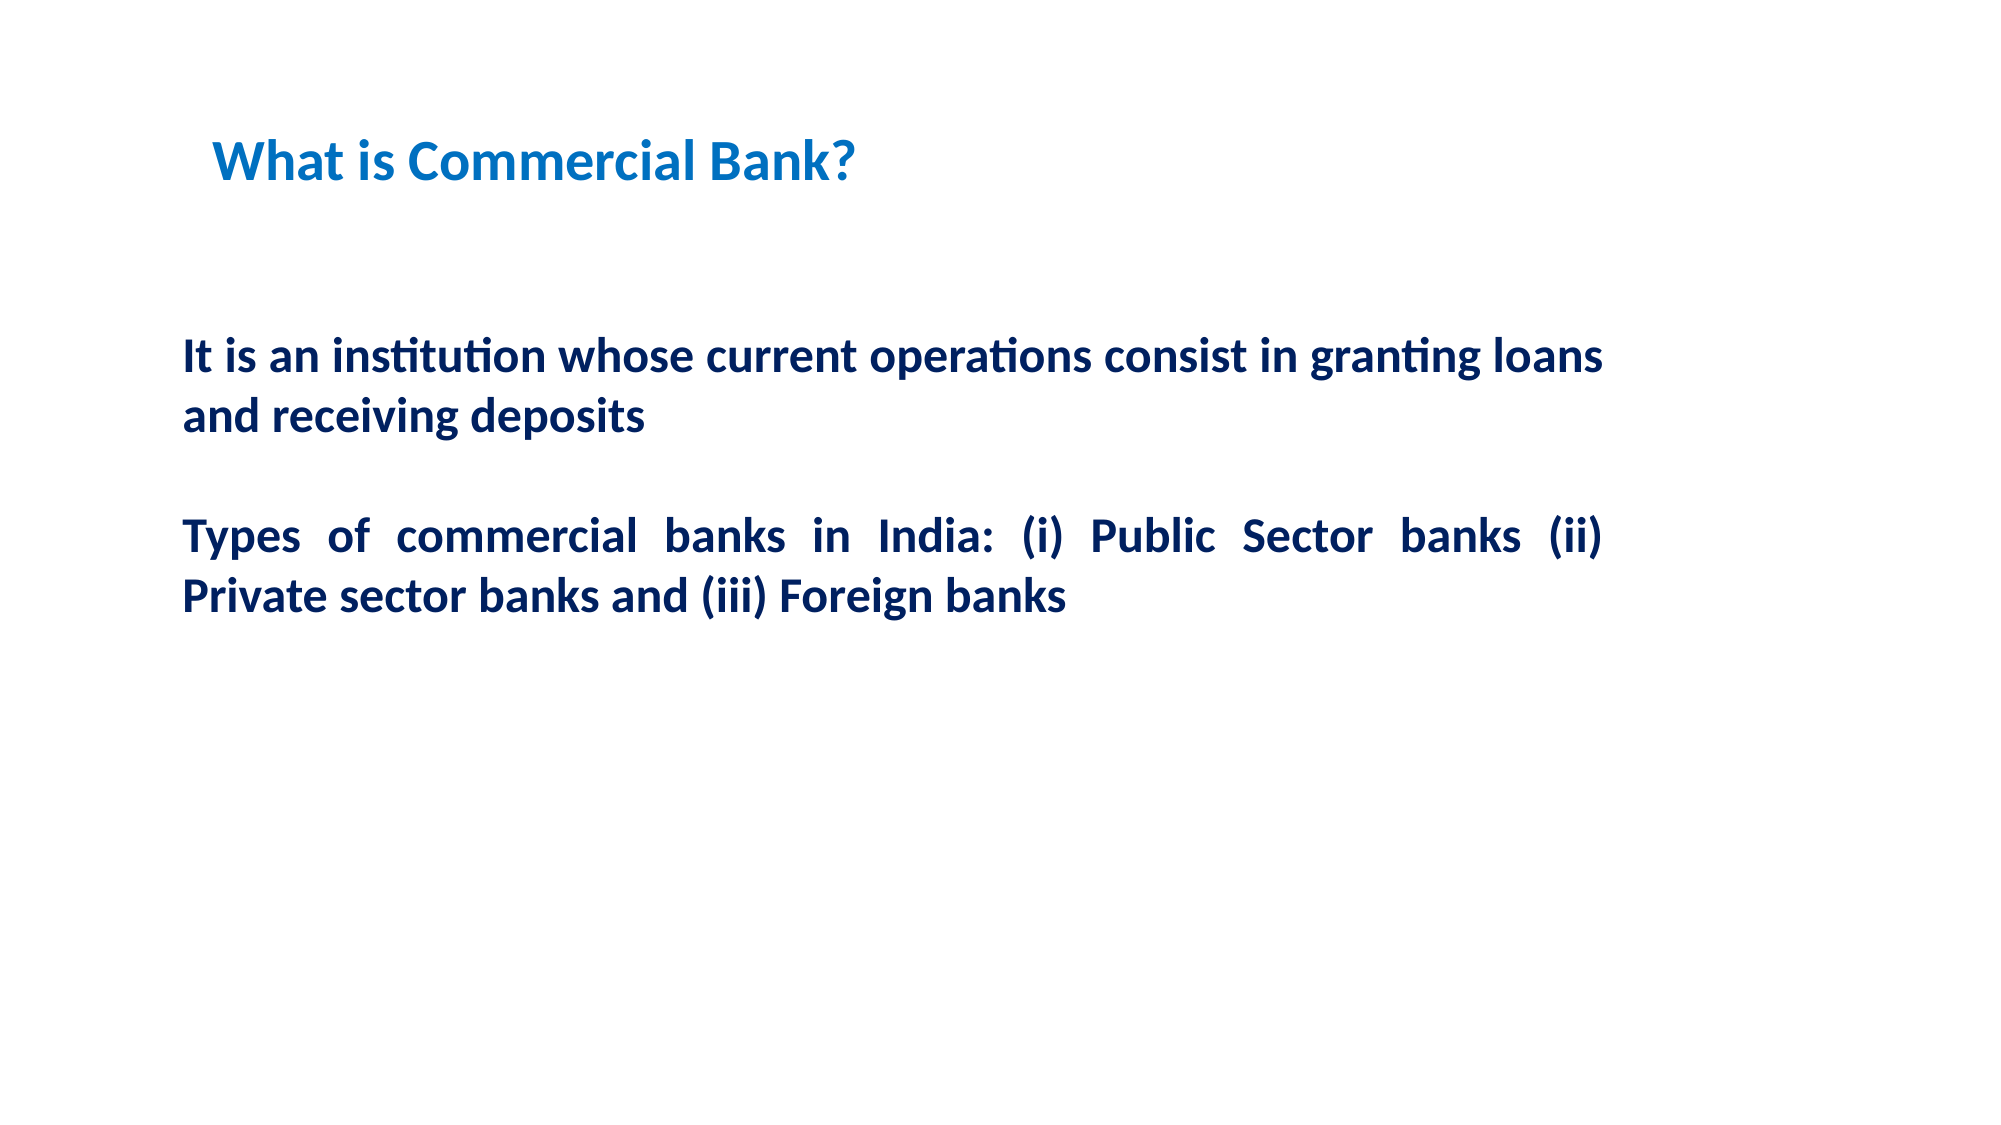

What is Commercial Bank?
It is an institution whose current operations consist in granting loans and receiving deposits
Types of commercial banks in India: (i) Public Sector banks (ii) Private sector banks and (iii) Foreign banks